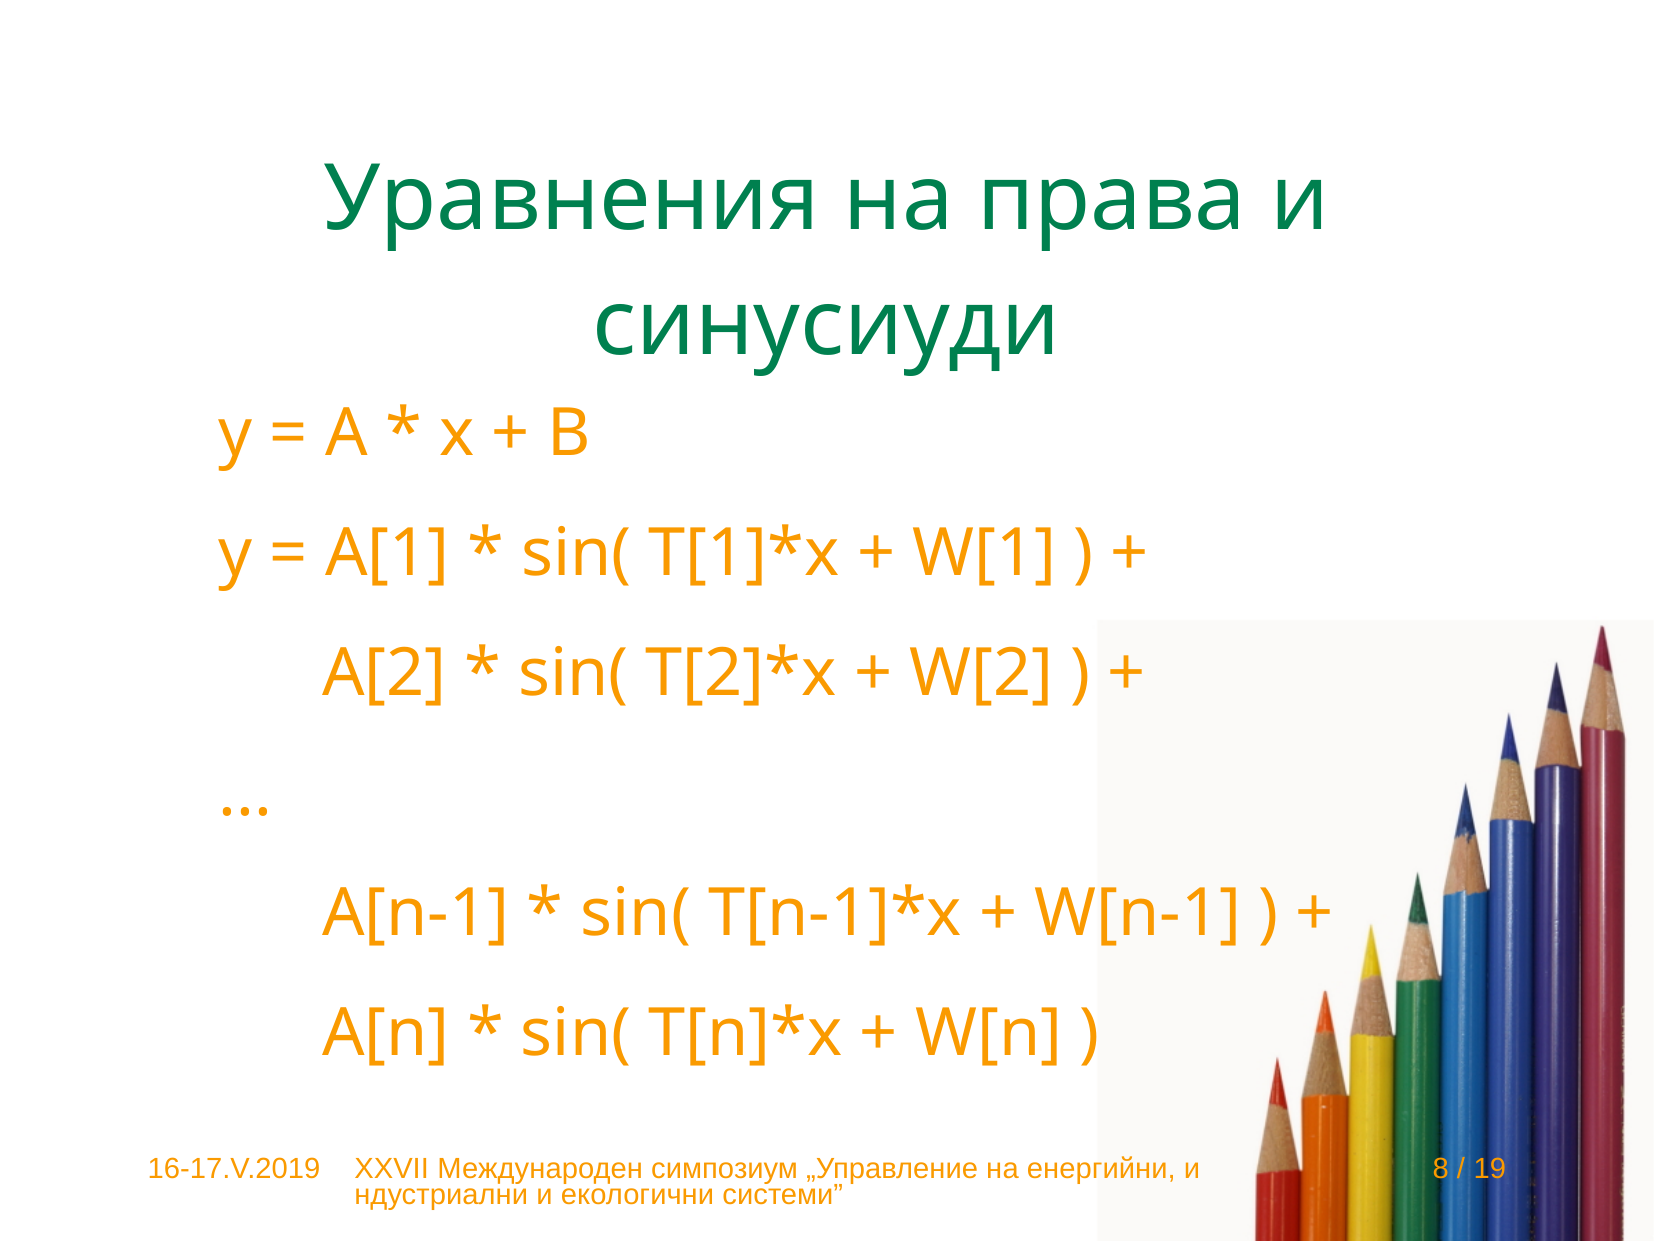

# Уравнения на права и синусиуди
y = A * x + B
y = A[1] * sin( T[1]*x + W[1] ) +
 A[2] * sin( T[2]*x + W[2] ) +
...
 A[n-1] * sin( T[n-1]*x + W[n-1] ) +
 A[n] * sin( T[n]*x + W[n] )
16-17.V.2019
XXVII Международен симпозиум „Управление на енергийни, индустриални и екологични системи”
8